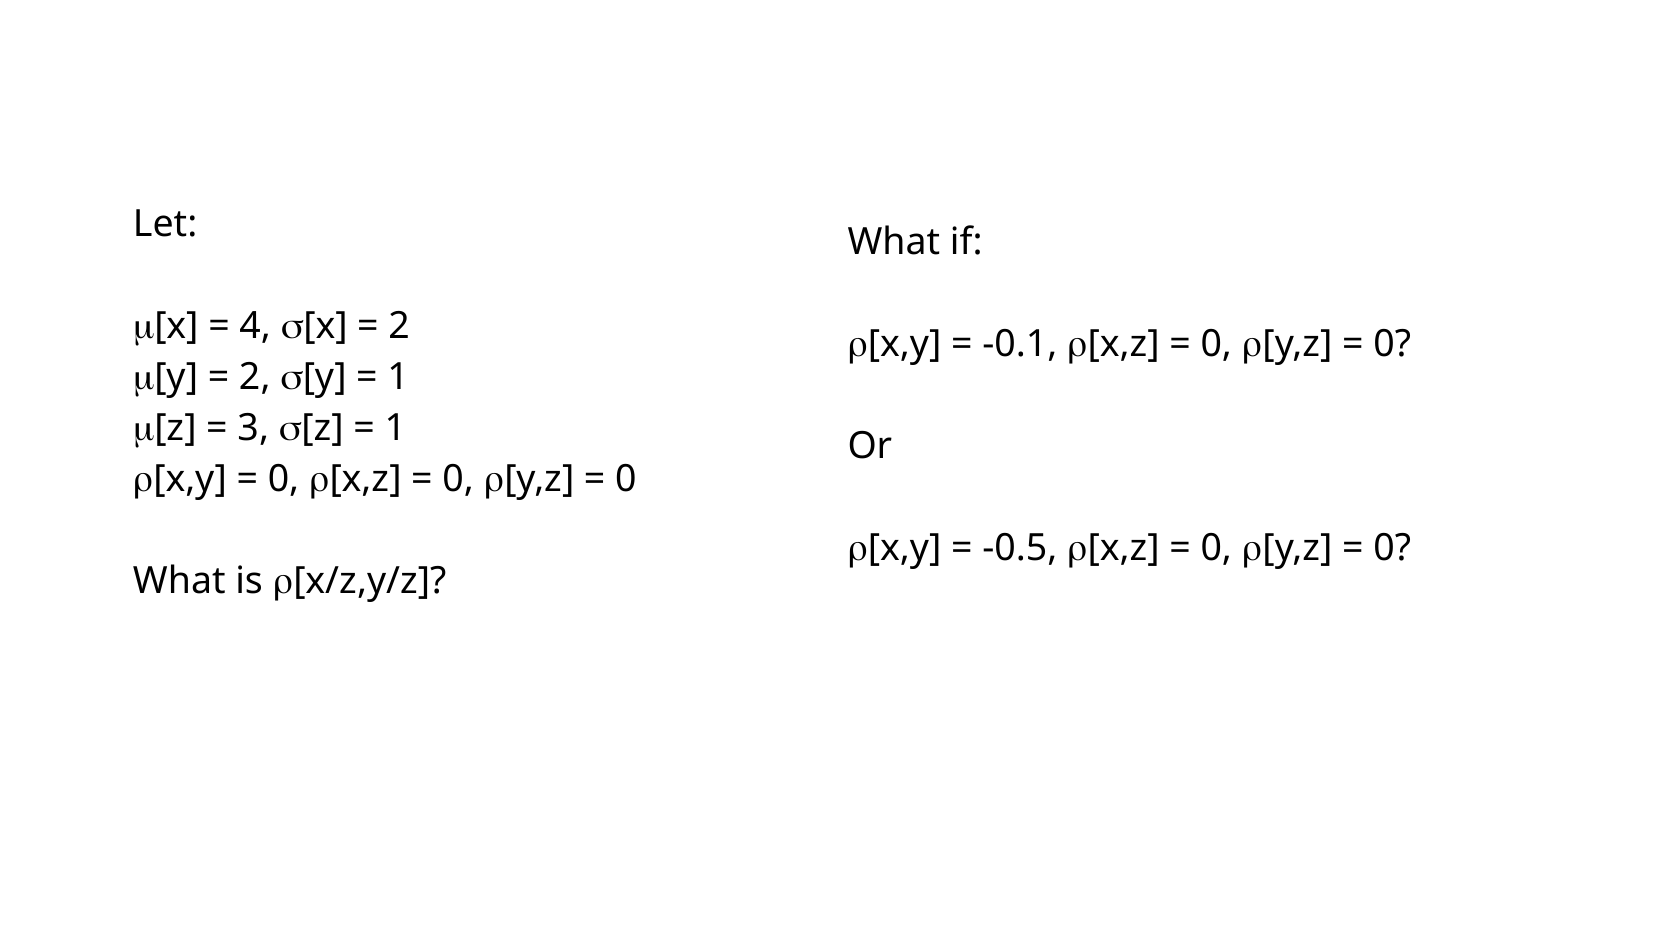

Let:
m[x] = 4, s[x] = 2
m[y] = 2, s[y] = 1
m[z] = 3, s[z] = 1
r[x,y] = 0, r[x,z] = 0, r[y,z] = 0
What is r[x/z,y/z]?
What if:
r[x,y] = -0.1, r[x,z] = 0, r[y,z] = 0?
Or
r[x,y] = -0.5, r[x,z] = 0, r[y,z] = 0?